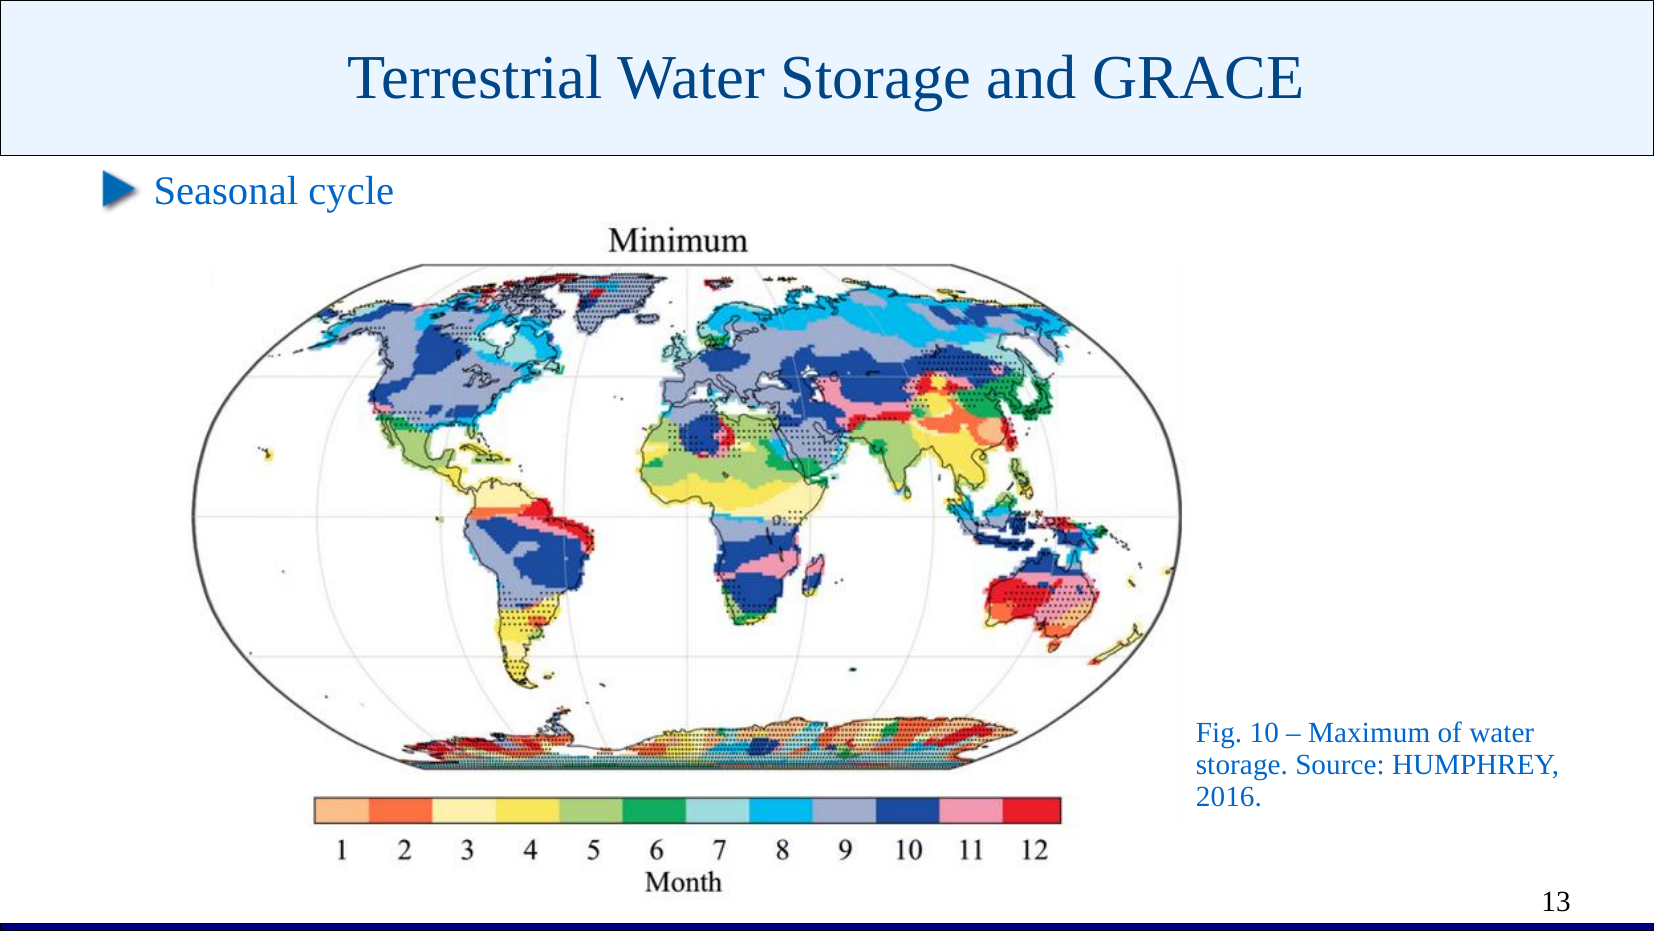

# Terrestrial Water Storage and GRACE
Seasonal cycle
Fig. 10 – Maximum of water storage. Source: HUMPHREY, 2016.
13